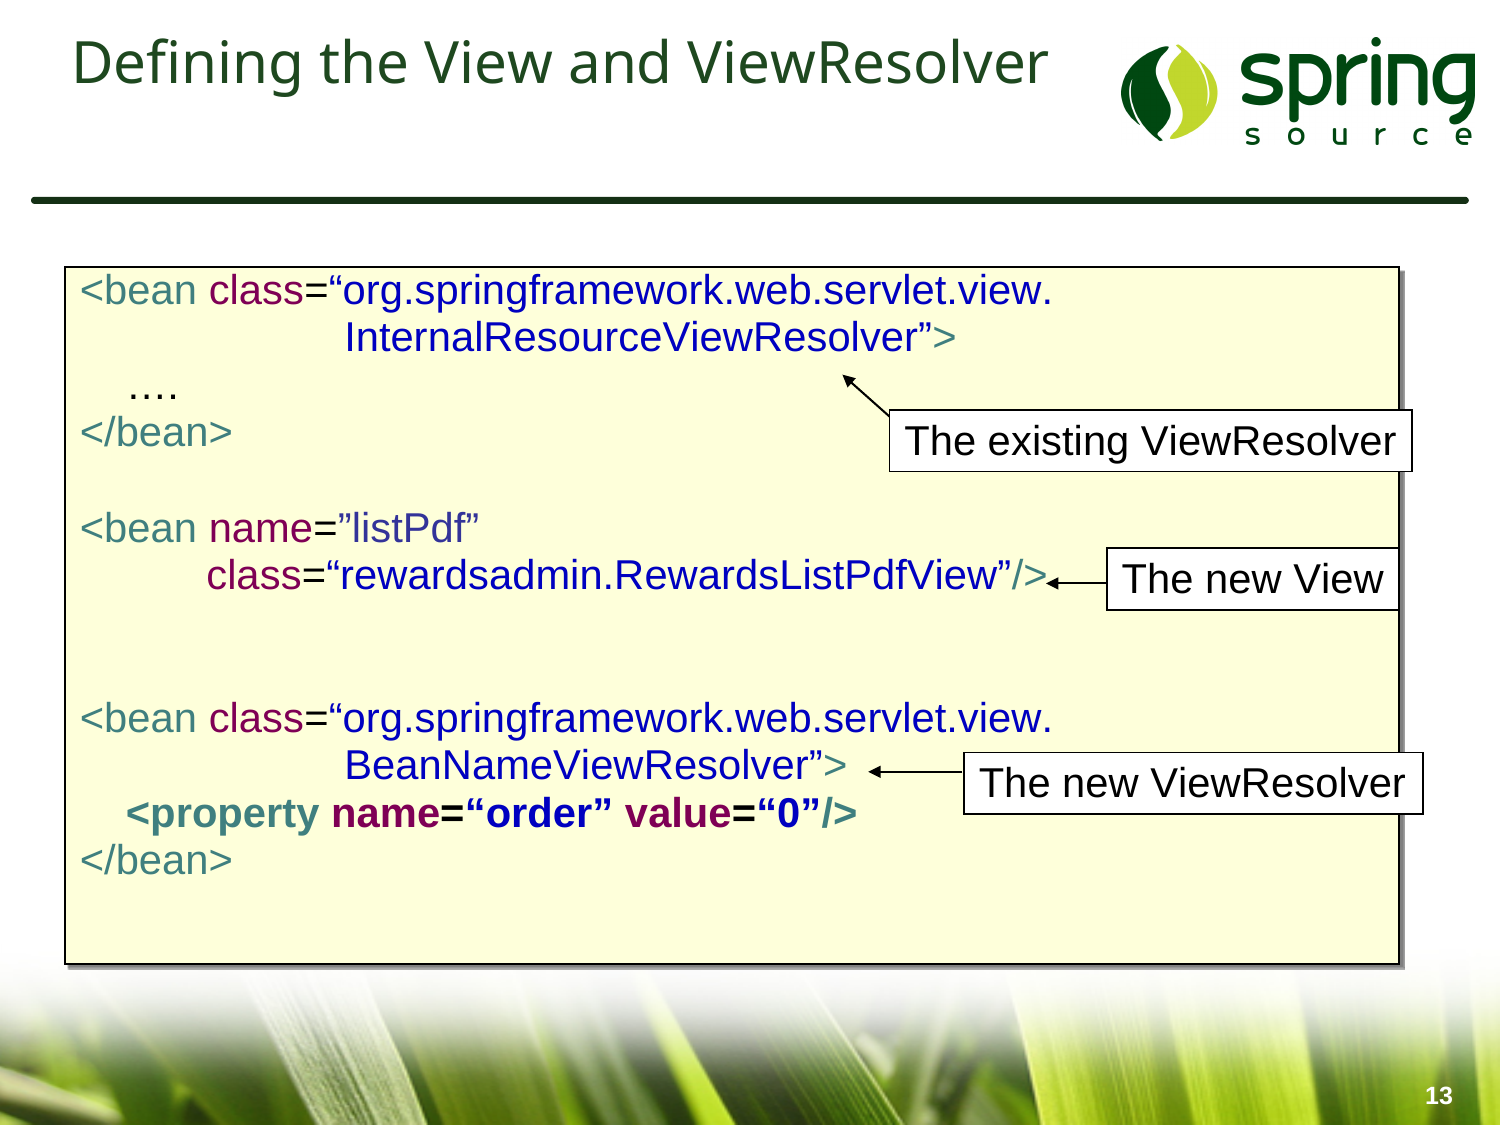

# Defining the View and ViewResolver
<bean class=“org.springframework.web.servlet.view.
 InternalResourceViewResolver”>
 ….
</bean>
<bean name=”listPdf”
 class=“rewardsadmin.RewardsListPdfView”/>
<bean class=“org.springframework.web.servlet.view.
 BeanNameViewResolver”>
 <property name=“order” value=“0”/>
</bean>
The existing ViewResolver
The new View
The new ViewResolver